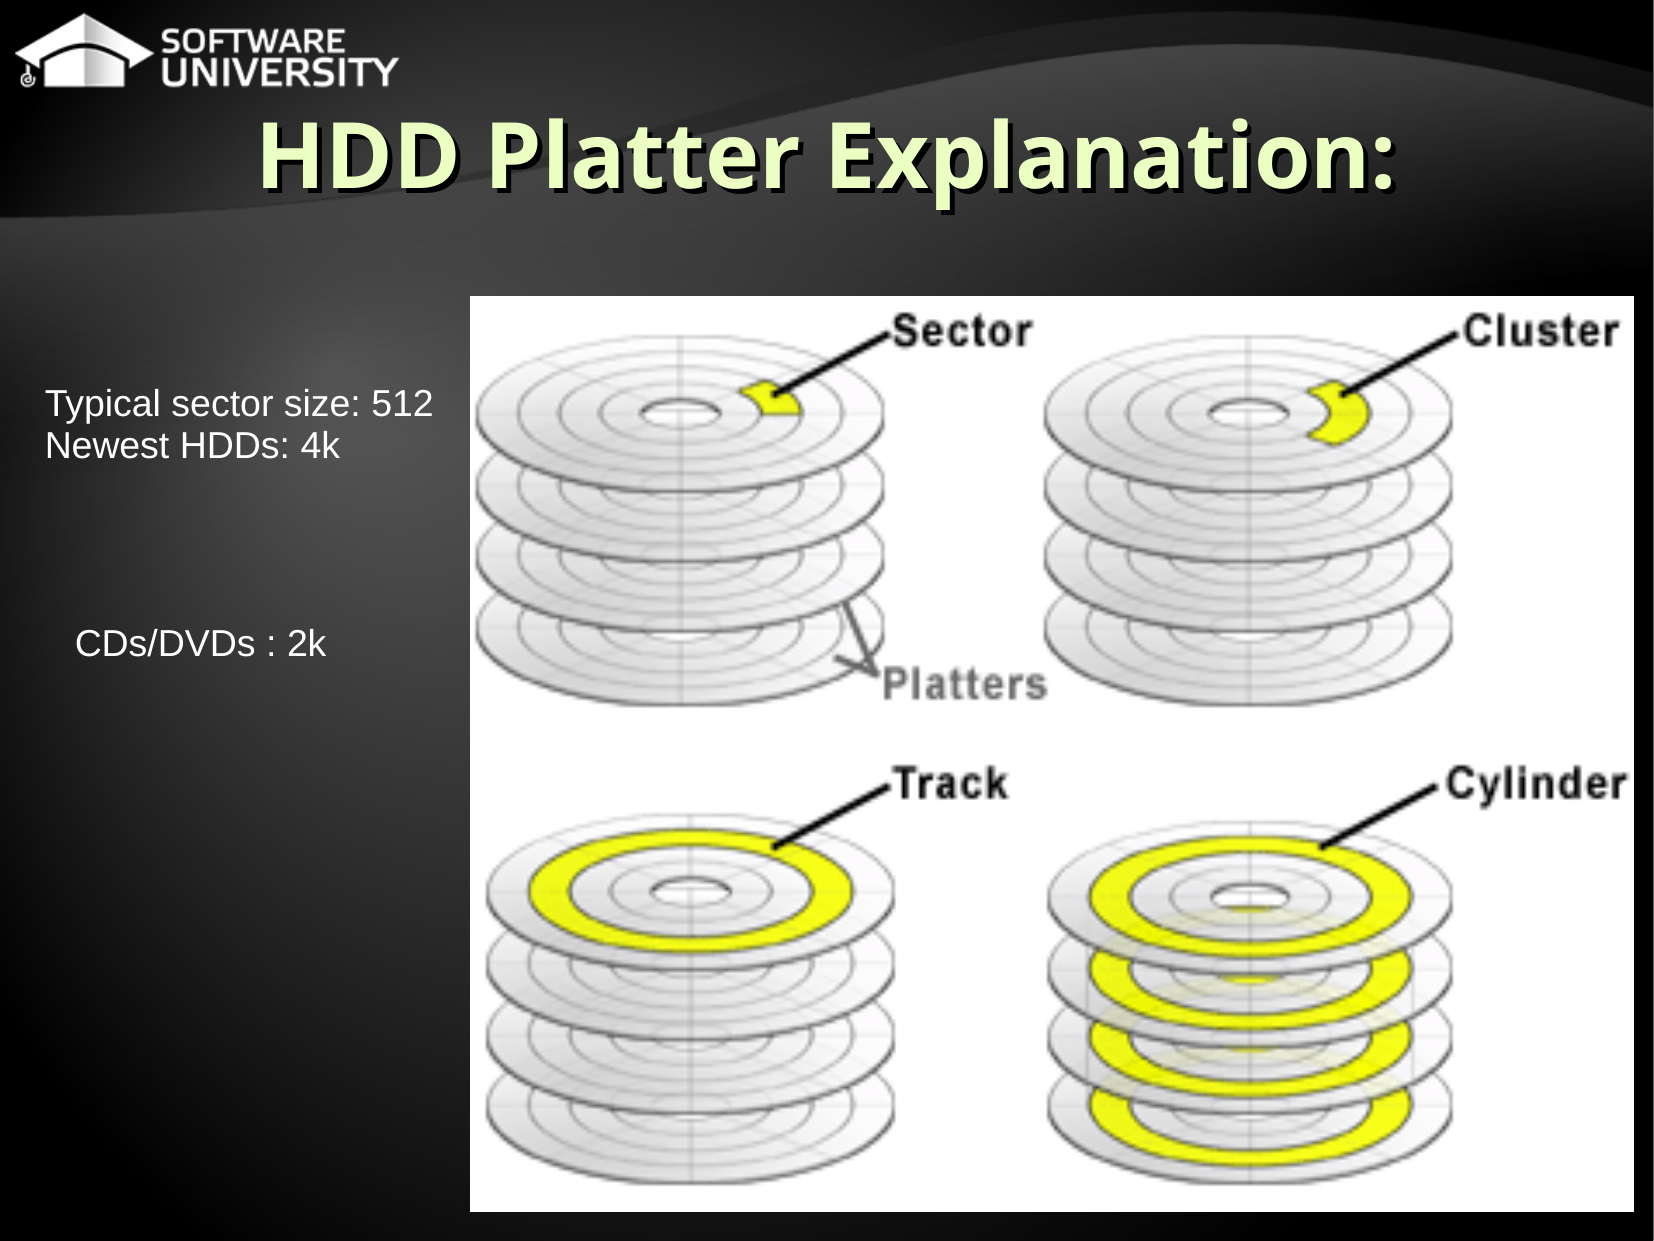

# HDD Platter Explanation:
Typical sector size: 512
Newest HDDs: 4k
CDs/DVDs : 2k